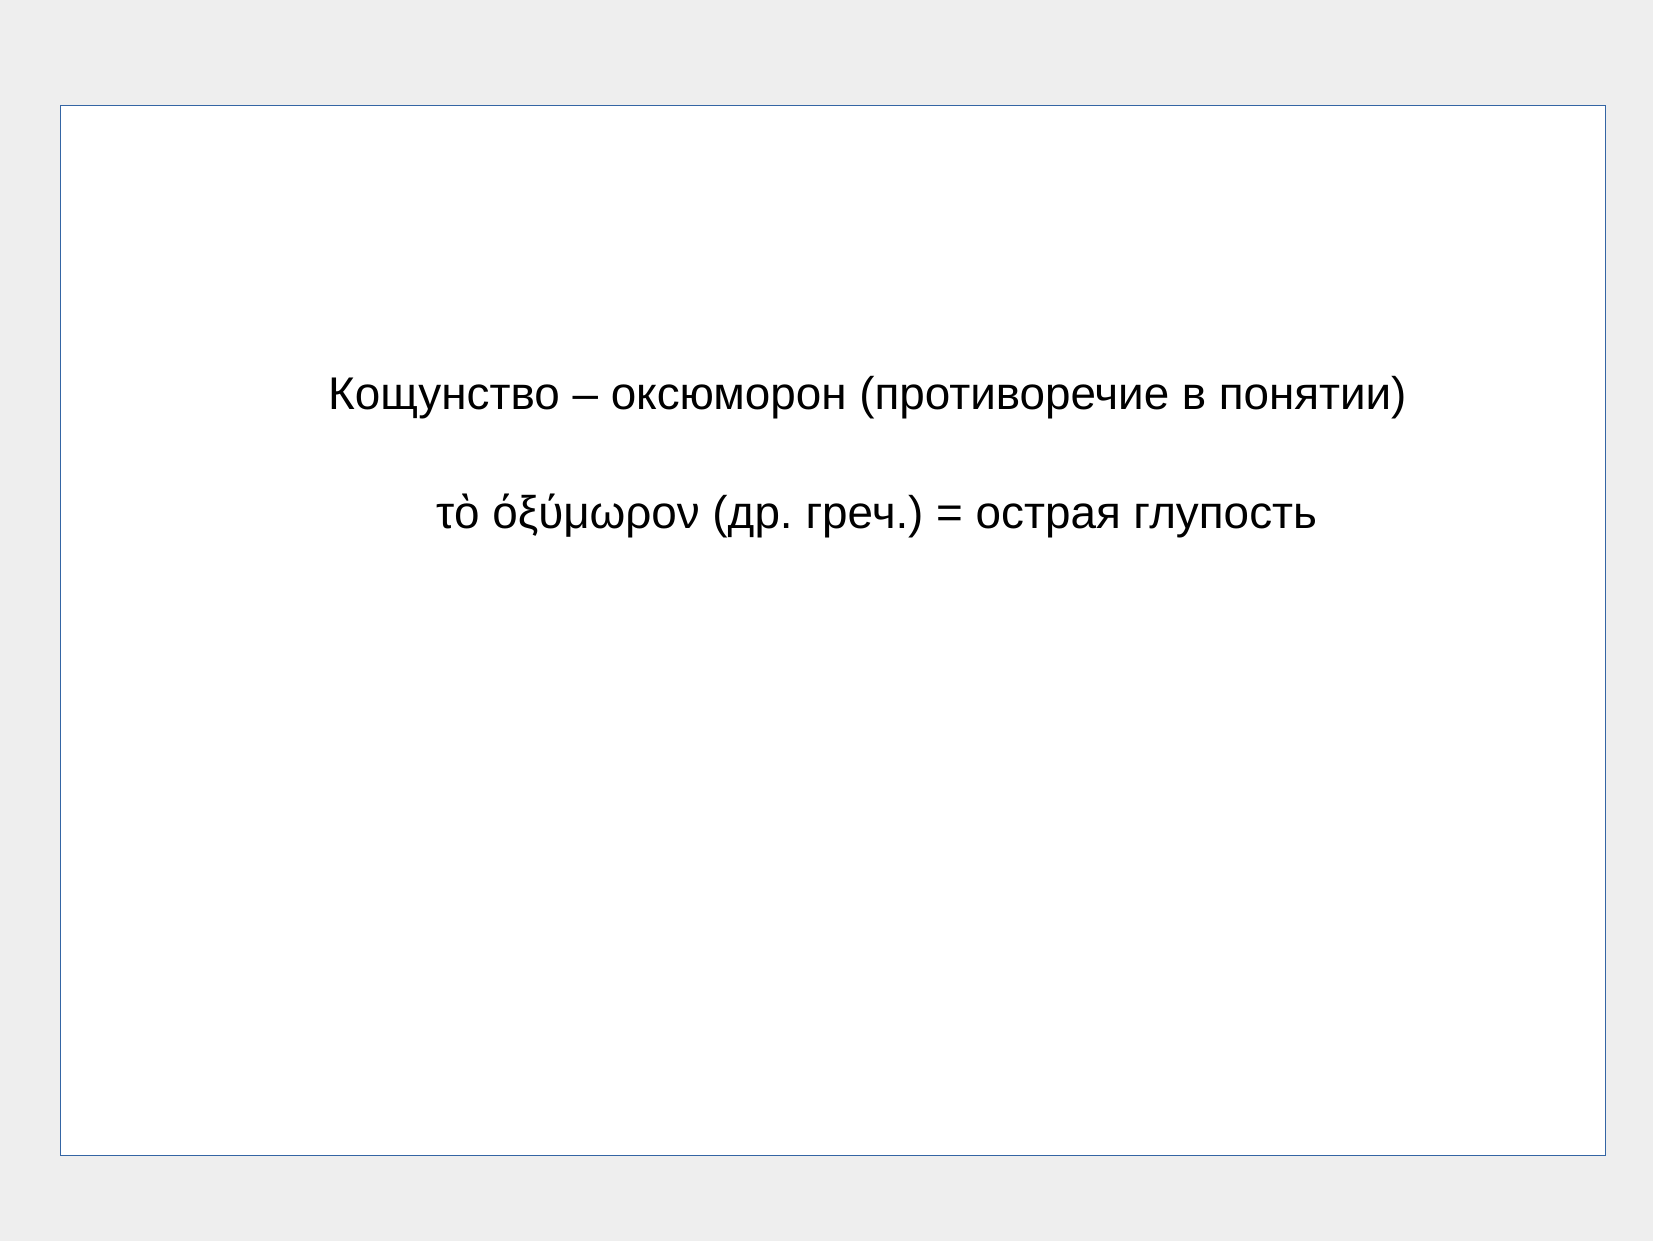

Кощунство – оксюморон (противоречие в понятии)
τὸ όξύμωρον (др. греч.) = острая глупость